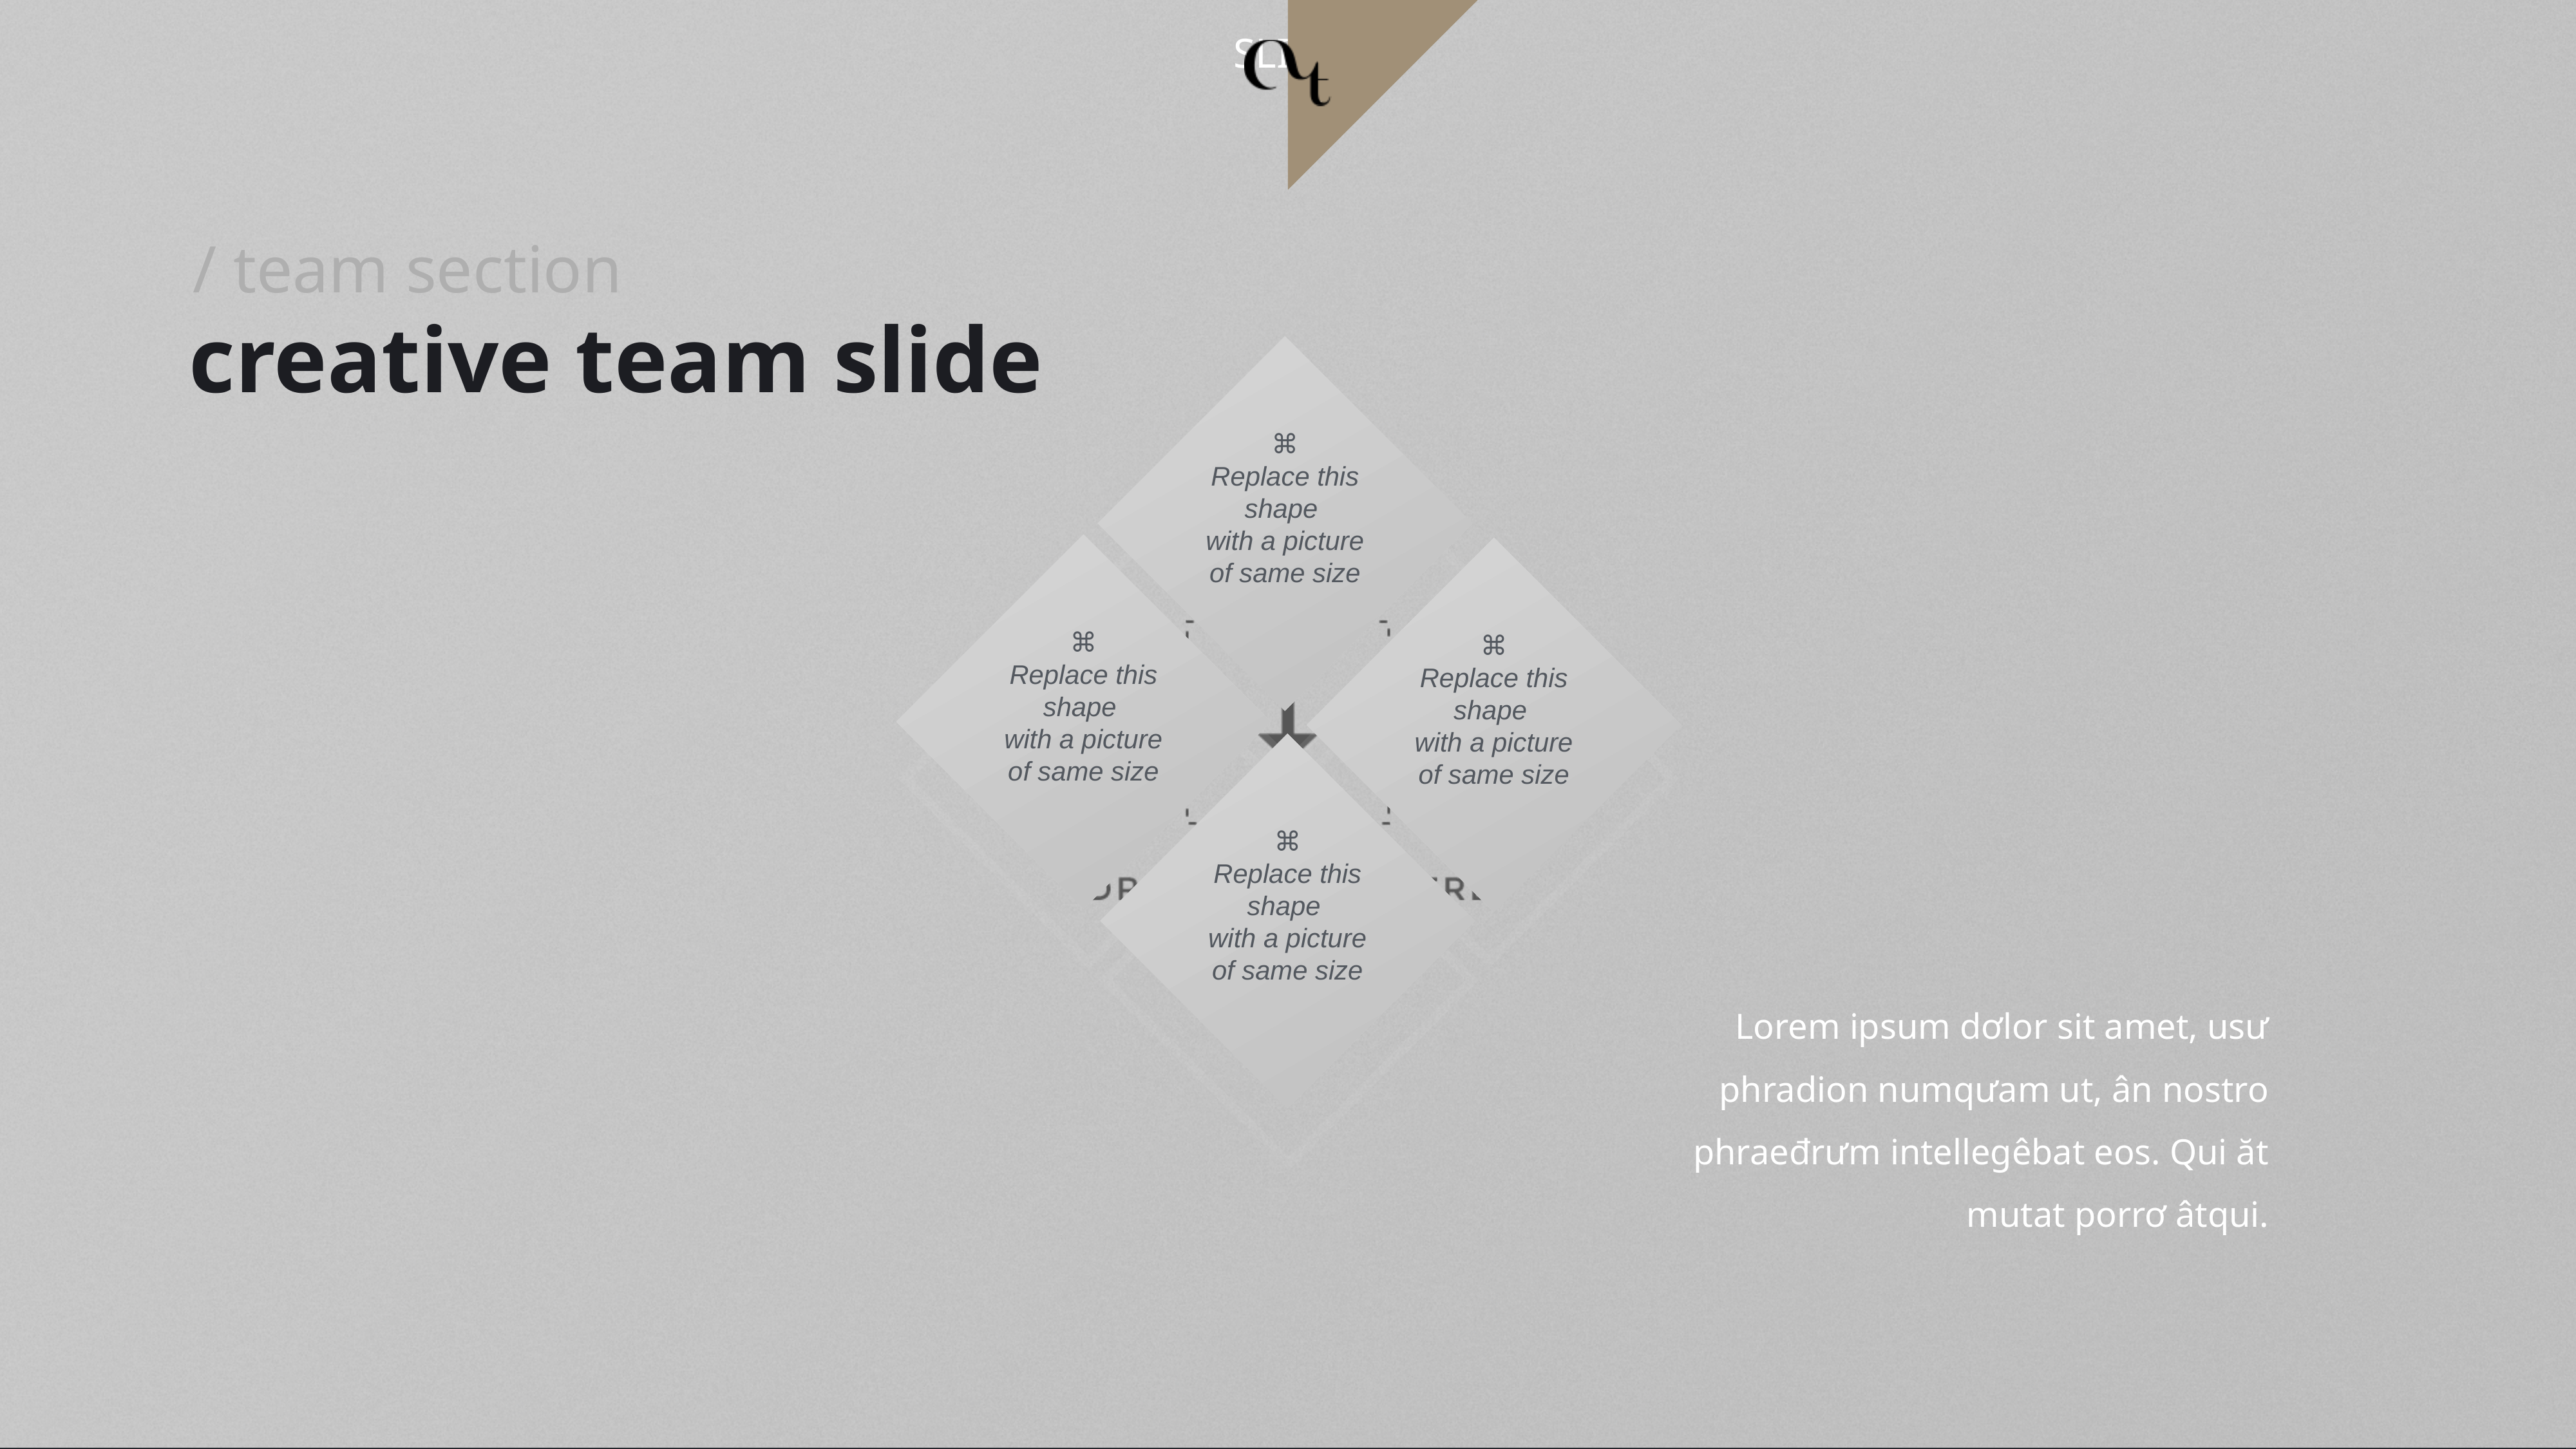

SLIDE
/ team section
creative team slide
⌘
Replace this shape
with a picture of same size
⌘
Replace this shape
with a picture of same size
⌘
Replace this shape
with a picture of same size
⌘
Replace this shape
with a picture of same size
# Lorem ipsum dơlor sit amet, usư phradion numqưam ut, ân nostro phraeđrưm intellegêbat eos. Qui ăt mutat porrơ âtqui.